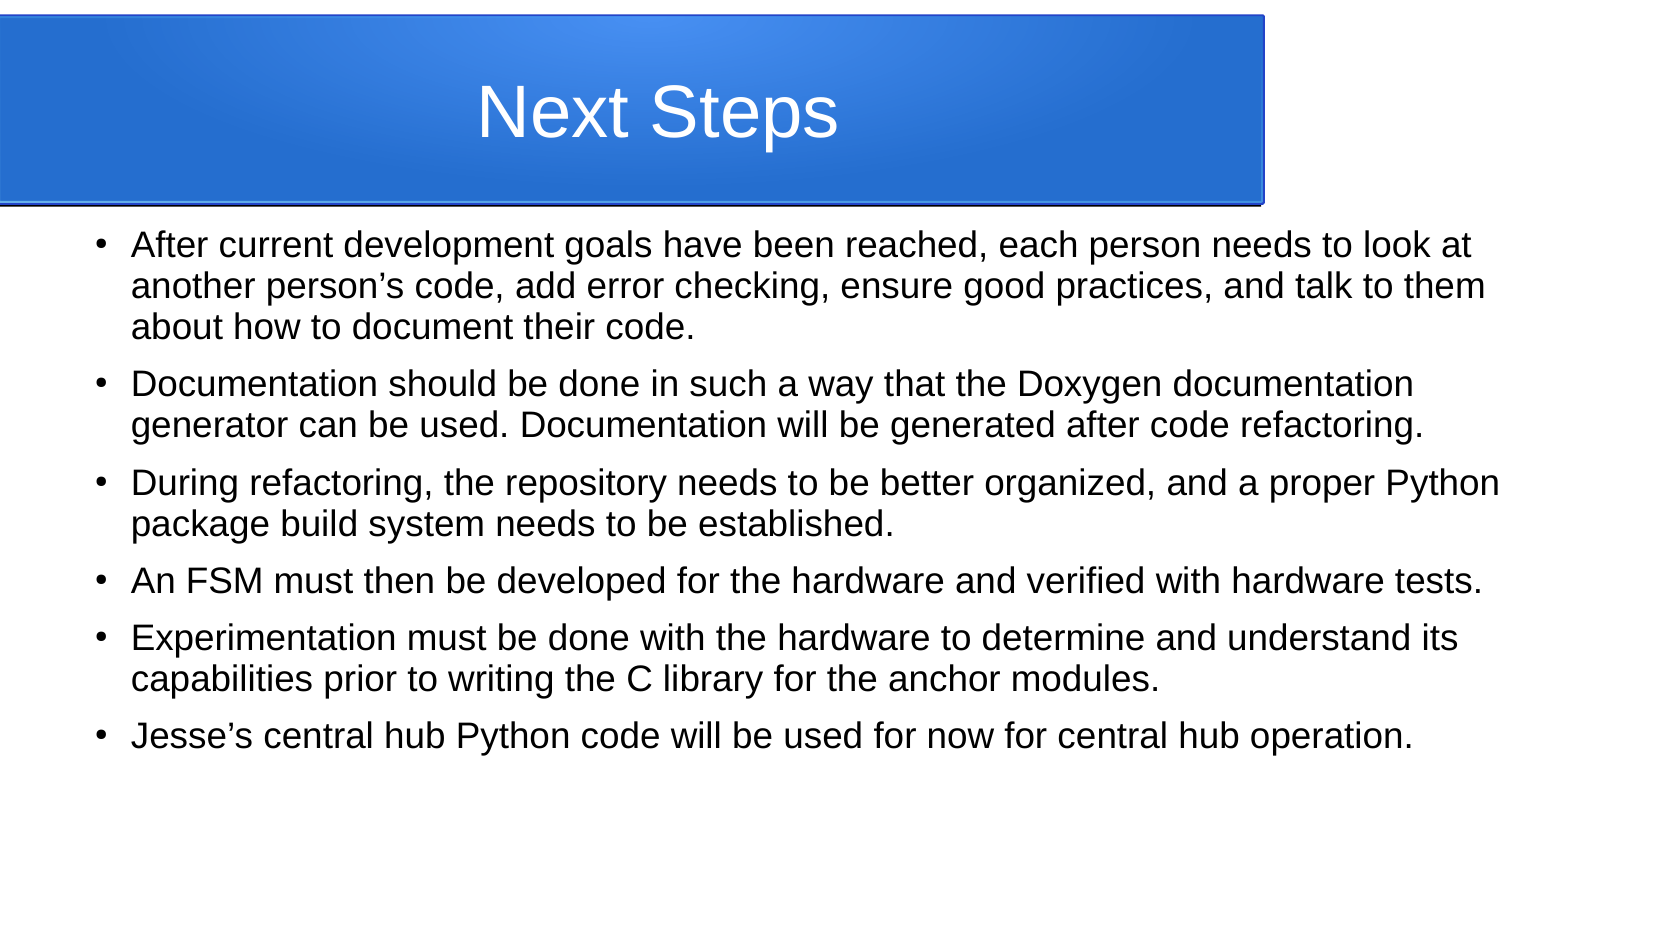

# Next Steps
After current development goals have been reached, each person needs to look at another person’s code, add error checking, ensure good practices, and talk to them about how to document their code.
Documentation should be done in such a way that the Doxygen documentation generator can be used. Documentation will be generated after code refactoring.
During refactoring, the repository needs to be better organized, and a proper Python package build system needs to be established.
An FSM must then be developed for the hardware and verified with hardware tests.
Experimentation must be done with the hardware to determine and understand its capabilities prior to writing the C library for the anchor modules.
Jesse’s central hub Python code will be used for now for central hub operation.